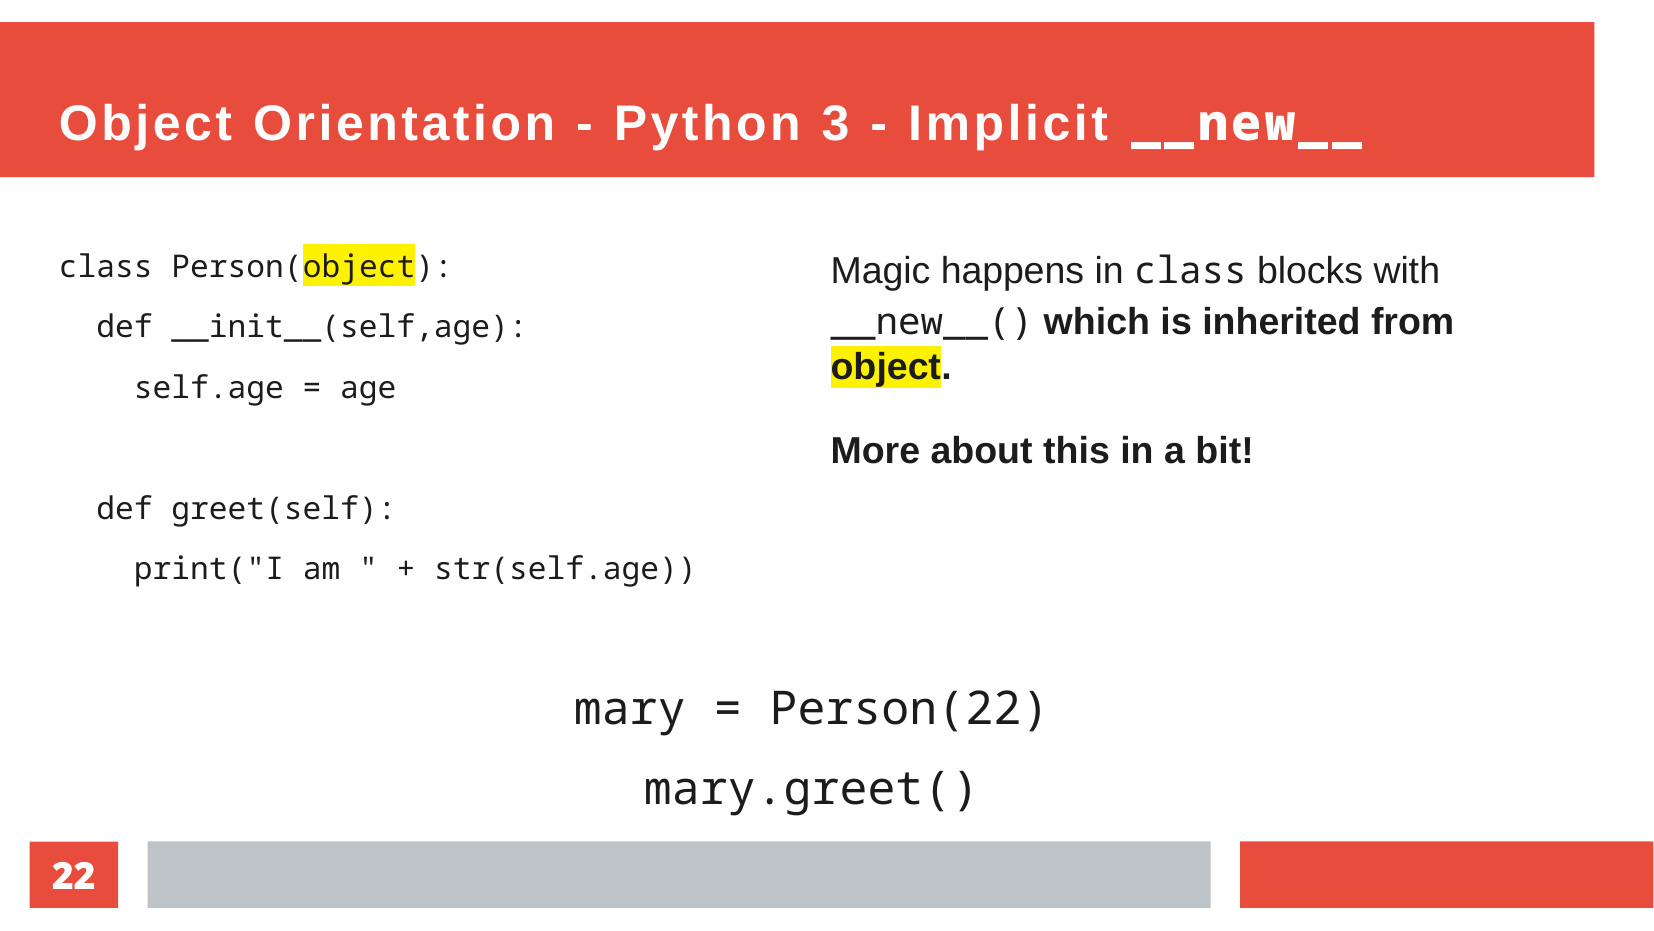

Object Orientation - Python 3 - Implicit __new__
# class Person(object):
 def __init__(self,age):
 self.age = age
 def greet(self):
 print("I am " + str(self.age))
Magic happens in class blocks with __new__() which is inherited from object.
More about this in a bit!
mary = Person(22)
mary.greet()
22